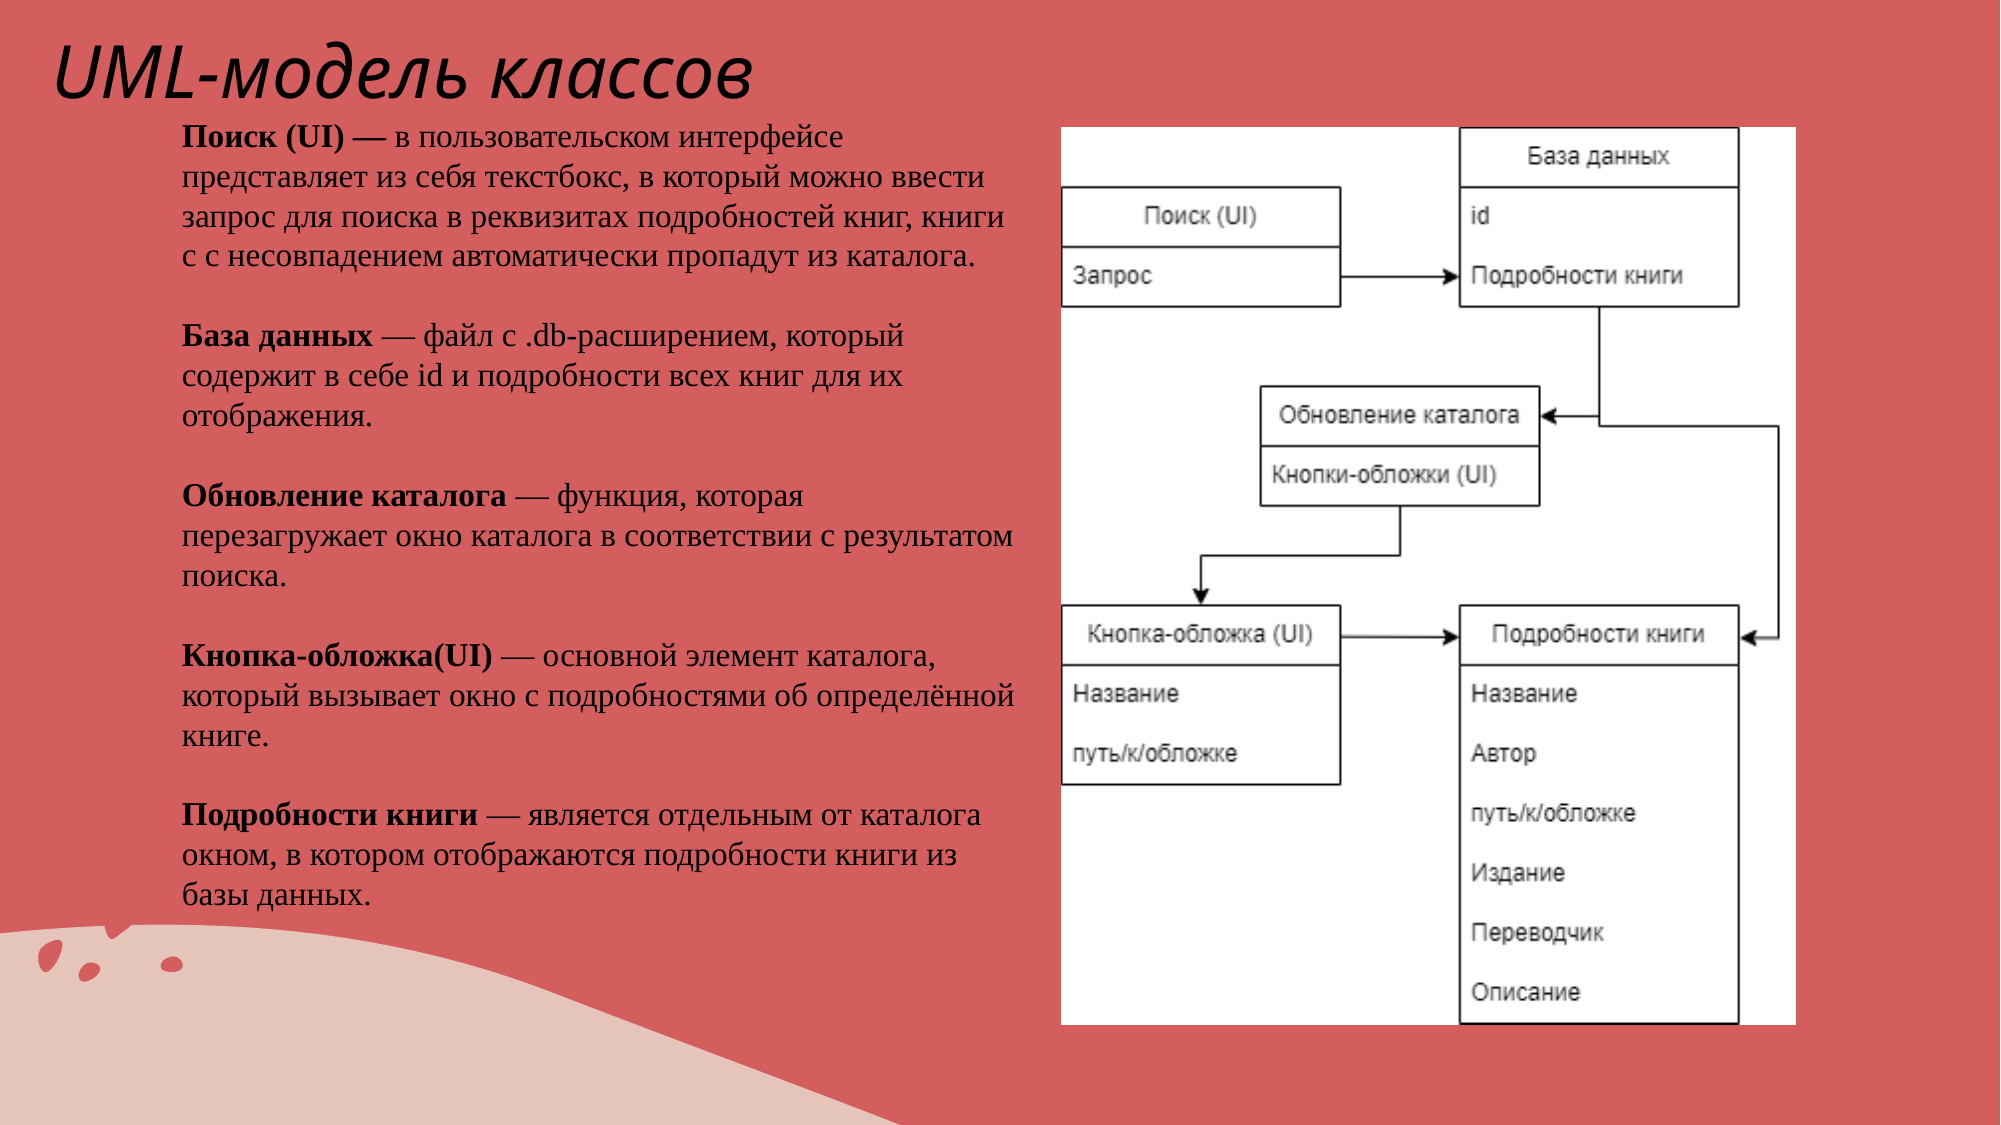

# UML-модель классов
Поиск (UI) — в пользовательском интерфейсе представляет из себя текстбокс, в который можно ввести запрос для поиска в реквизитах подробностей книг, книги с с несовпадением автоматически пропадут из каталога.
База данных — файл с .db-расширением, который содержит в себе id и подробности всех книг для их отображения.
Обновление каталога — функция, которая перезагружает окно каталога в соответствии с результатом поиска.
Кнопка-обложка(UI) — основной элемент каталога, который вызывает окно с подробностями об определённой книге.
Подробности книги — является отдельным от каталога окном, в котором отображаются подробности книги из базы данных.